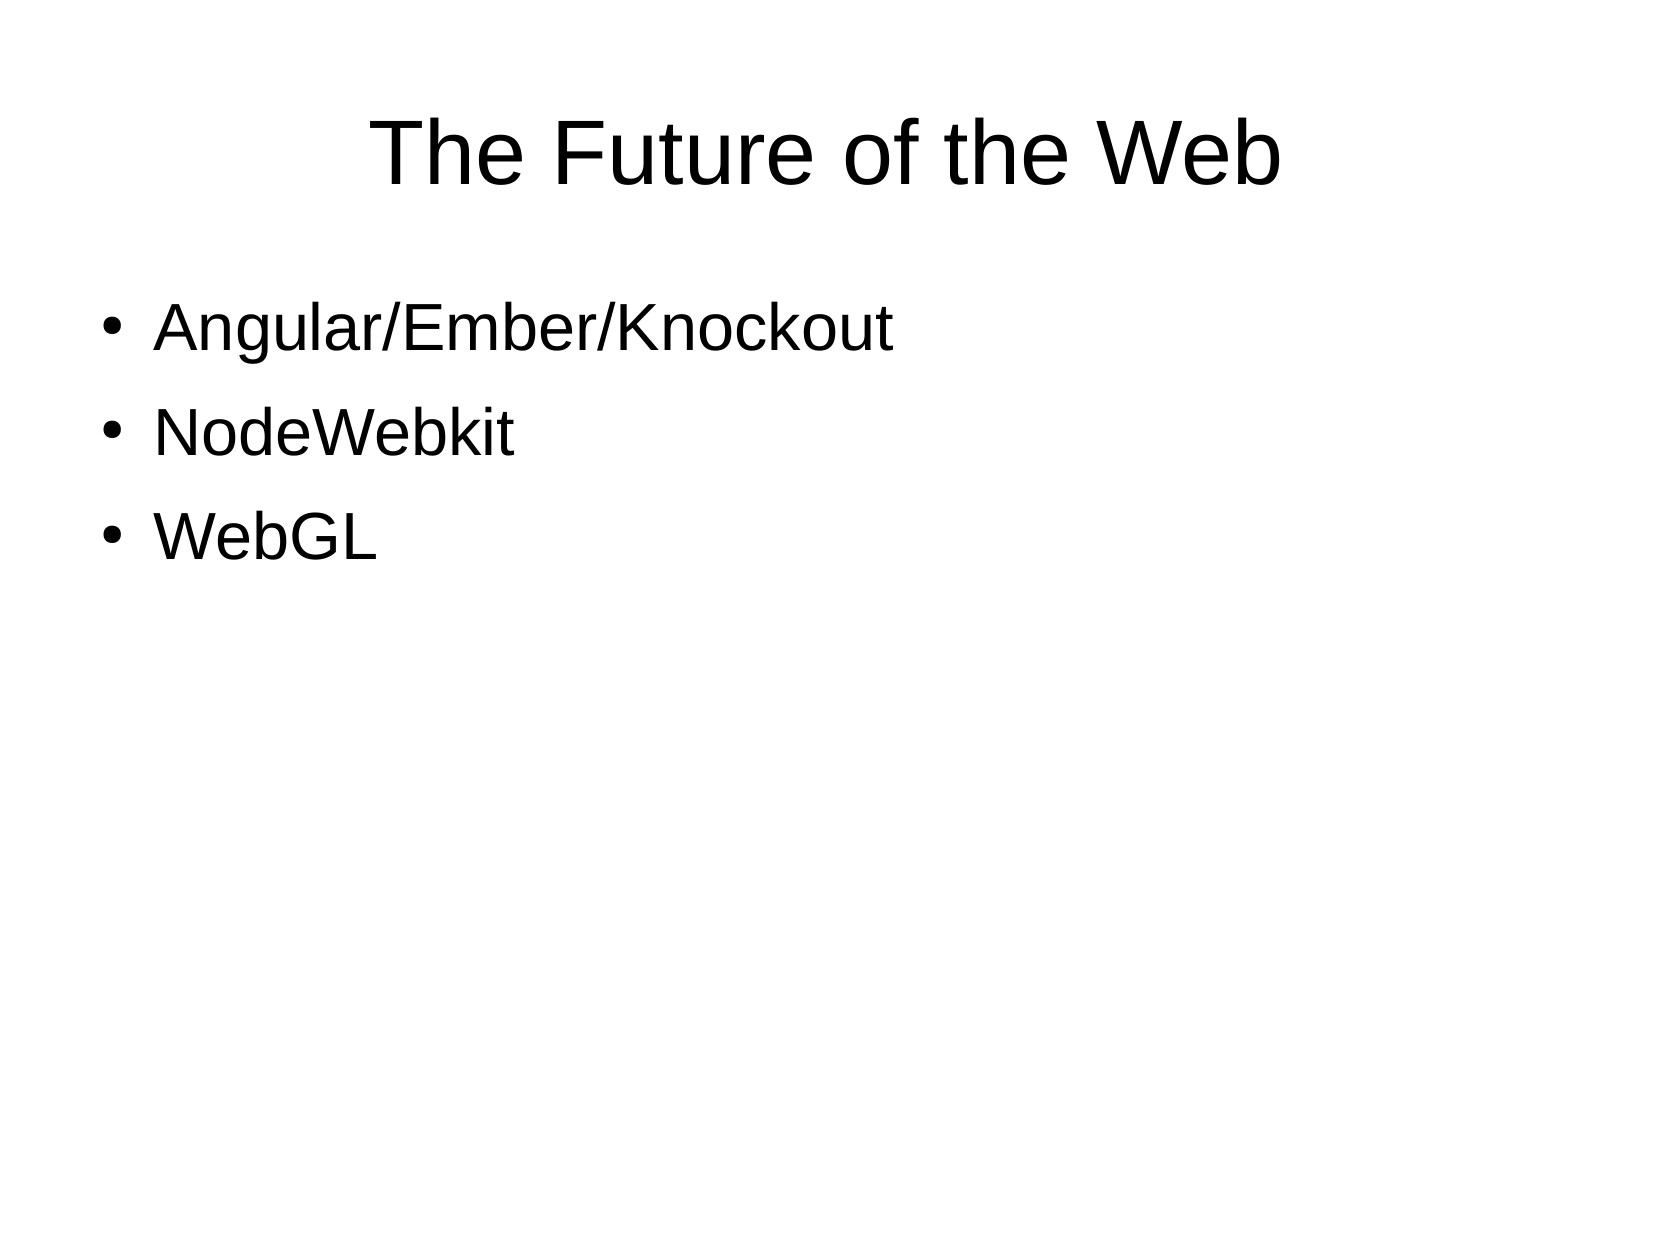

# The Future of the Web
Angular/Ember/Knockout
NodeWebkit
WebGL